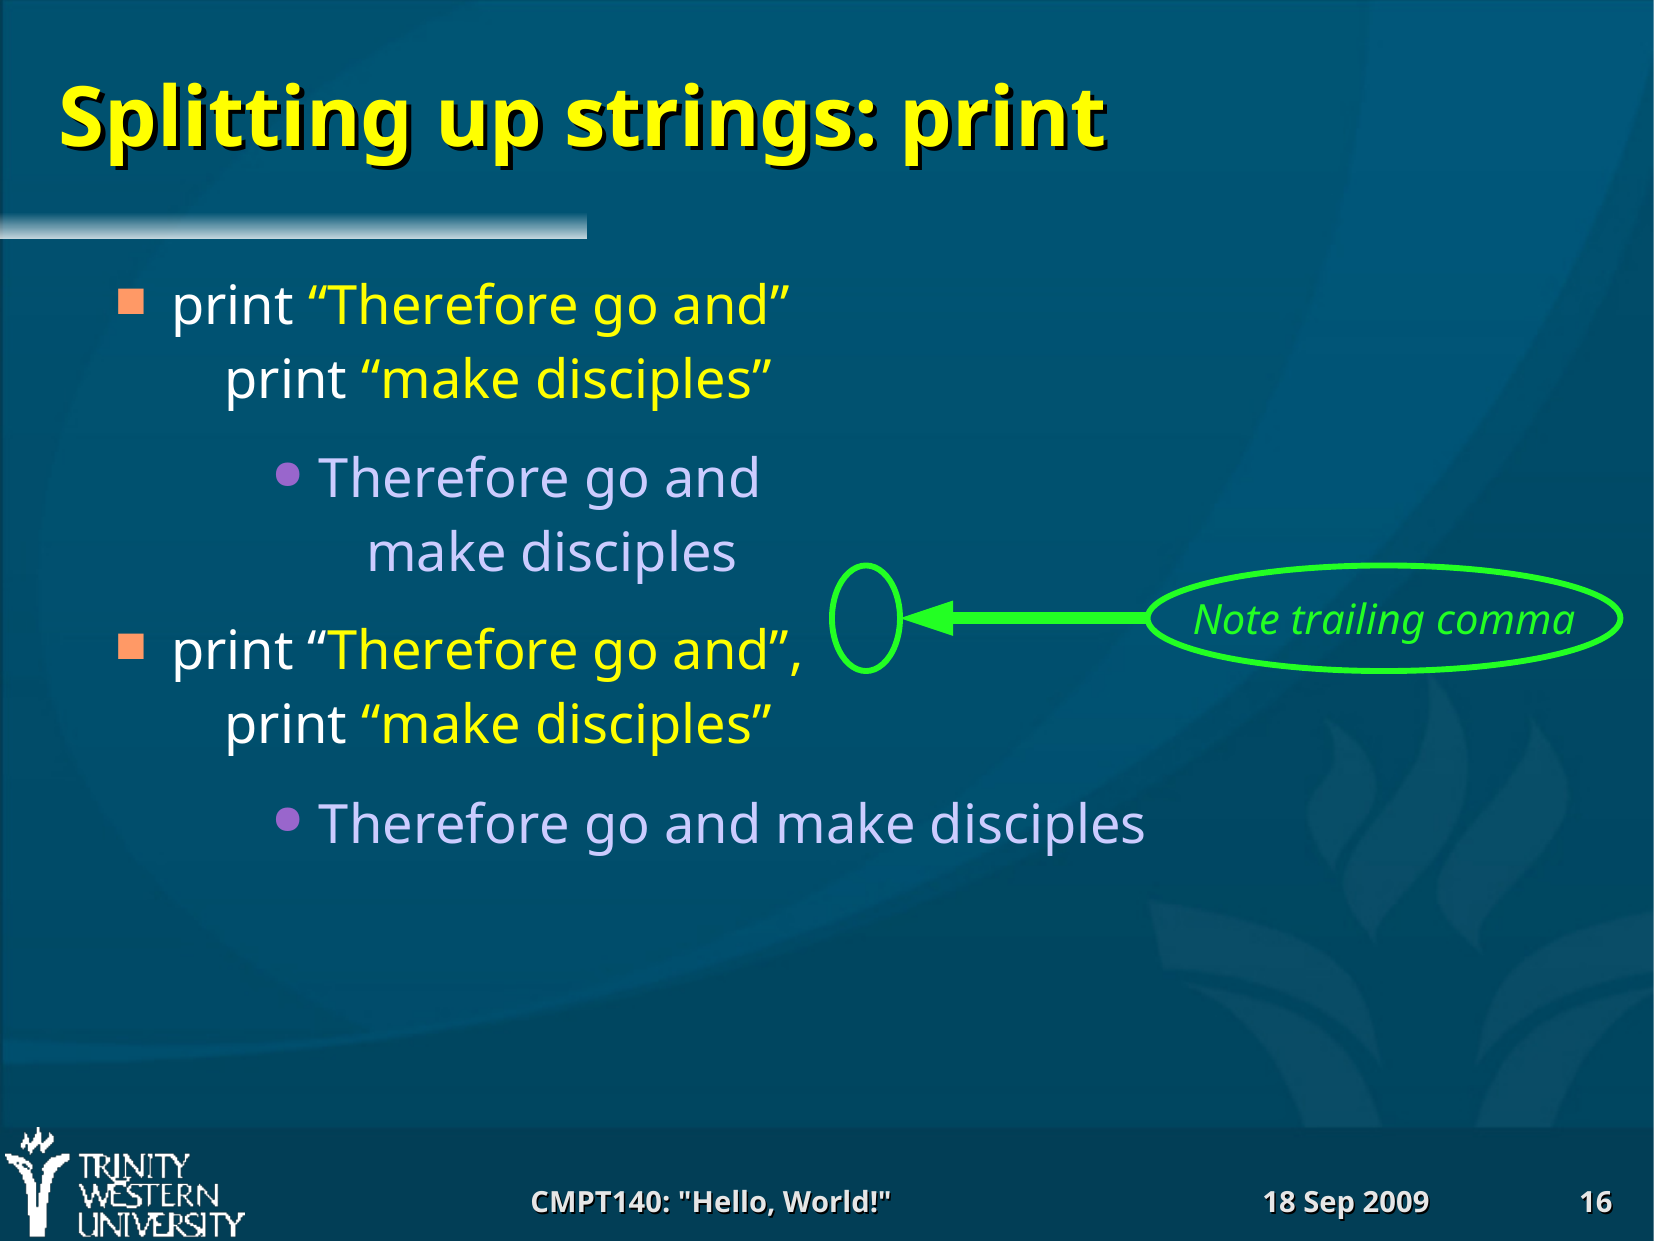

# Splitting up strings: print
print “Therefore go and”
print “make disciples”
Therefore go and
make disciples
print “Therefore go and”,
print “make disciples”
Therefore go and make disciples
Note trailing comma
CMPT140: "Hello, World!"
18 Sep 2009
16